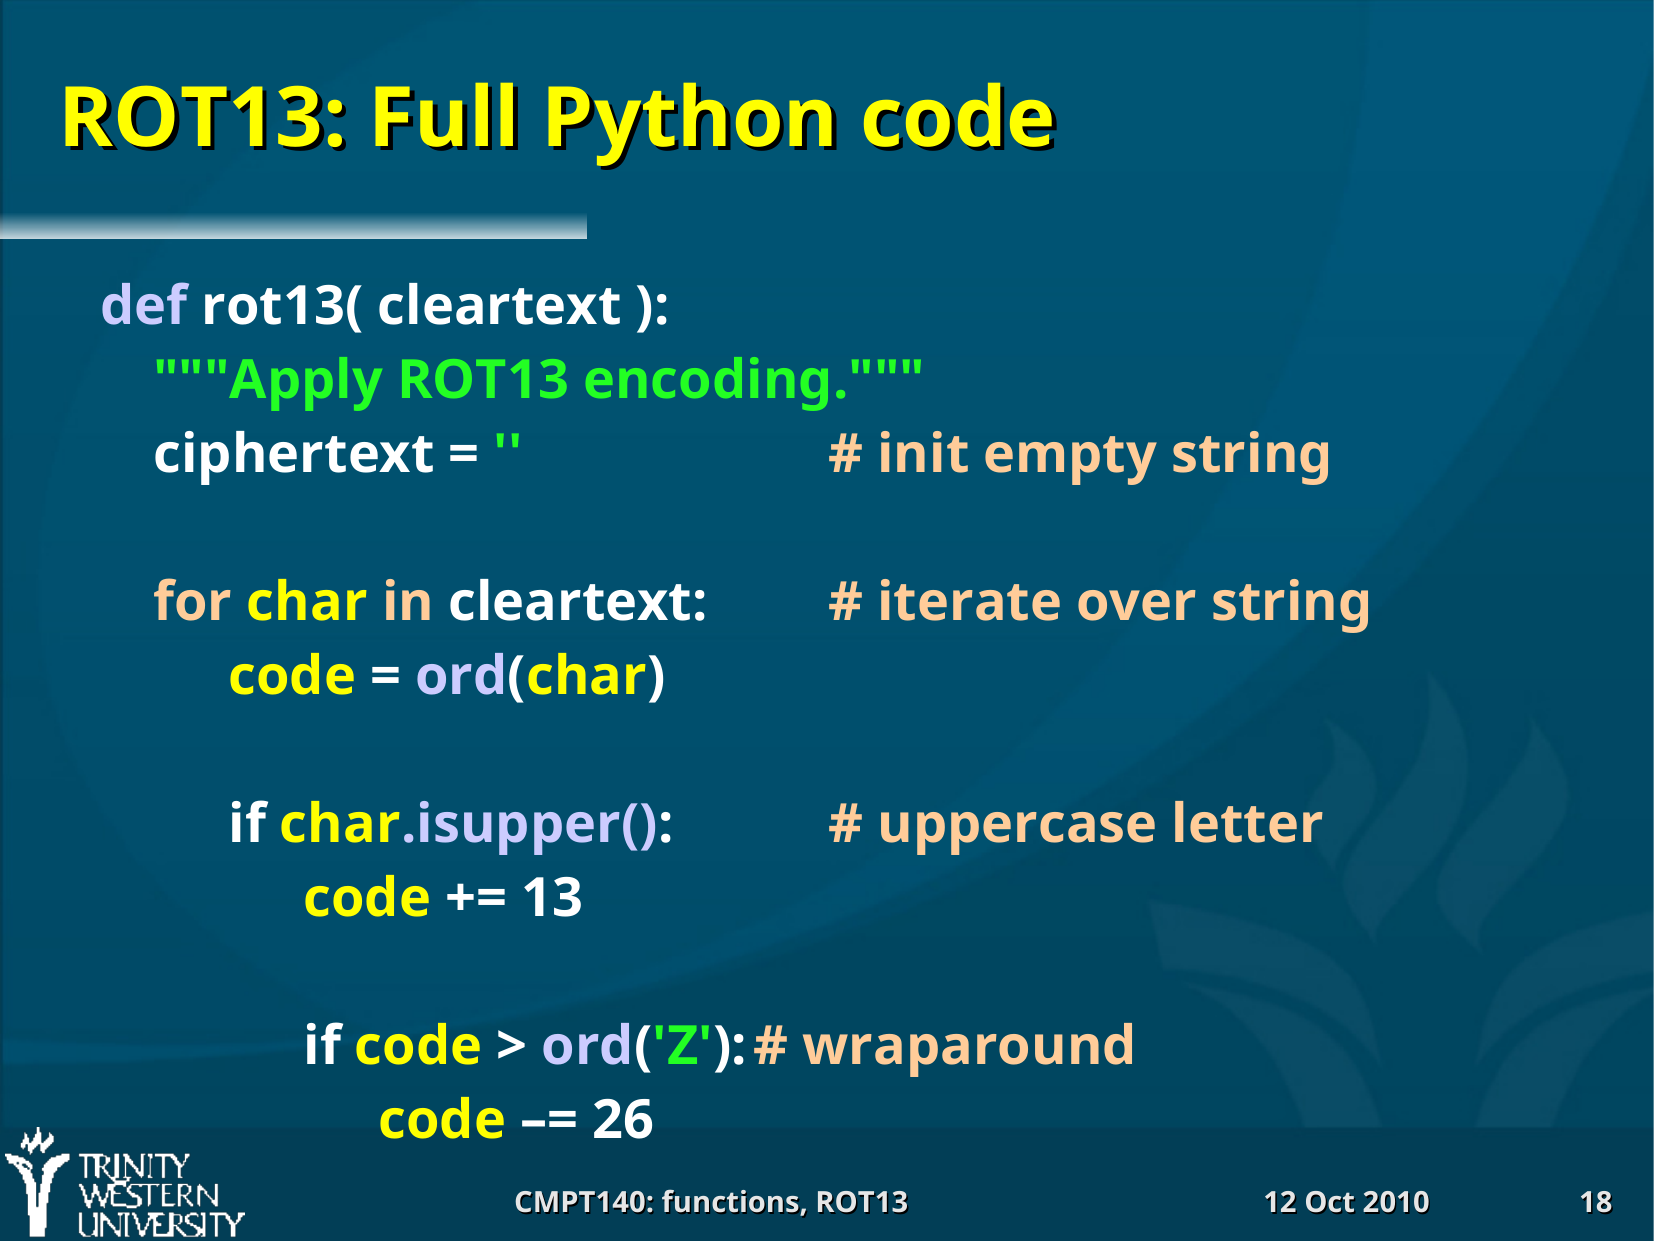

# ROT13: Full Python code
def rot13( cleartext ):
"""Apply ROT13 encoding."""
ciphertext = ''					# init empty string
for char in cleartext:		# iterate over string
	code = ord(char)
	if char.isupper():			# uppercase letter
		code += 13
		if code > ord('Z'):	# wraparound
			code –= 26
CMPT140: functions, ROT13
12 Oct 2010
18